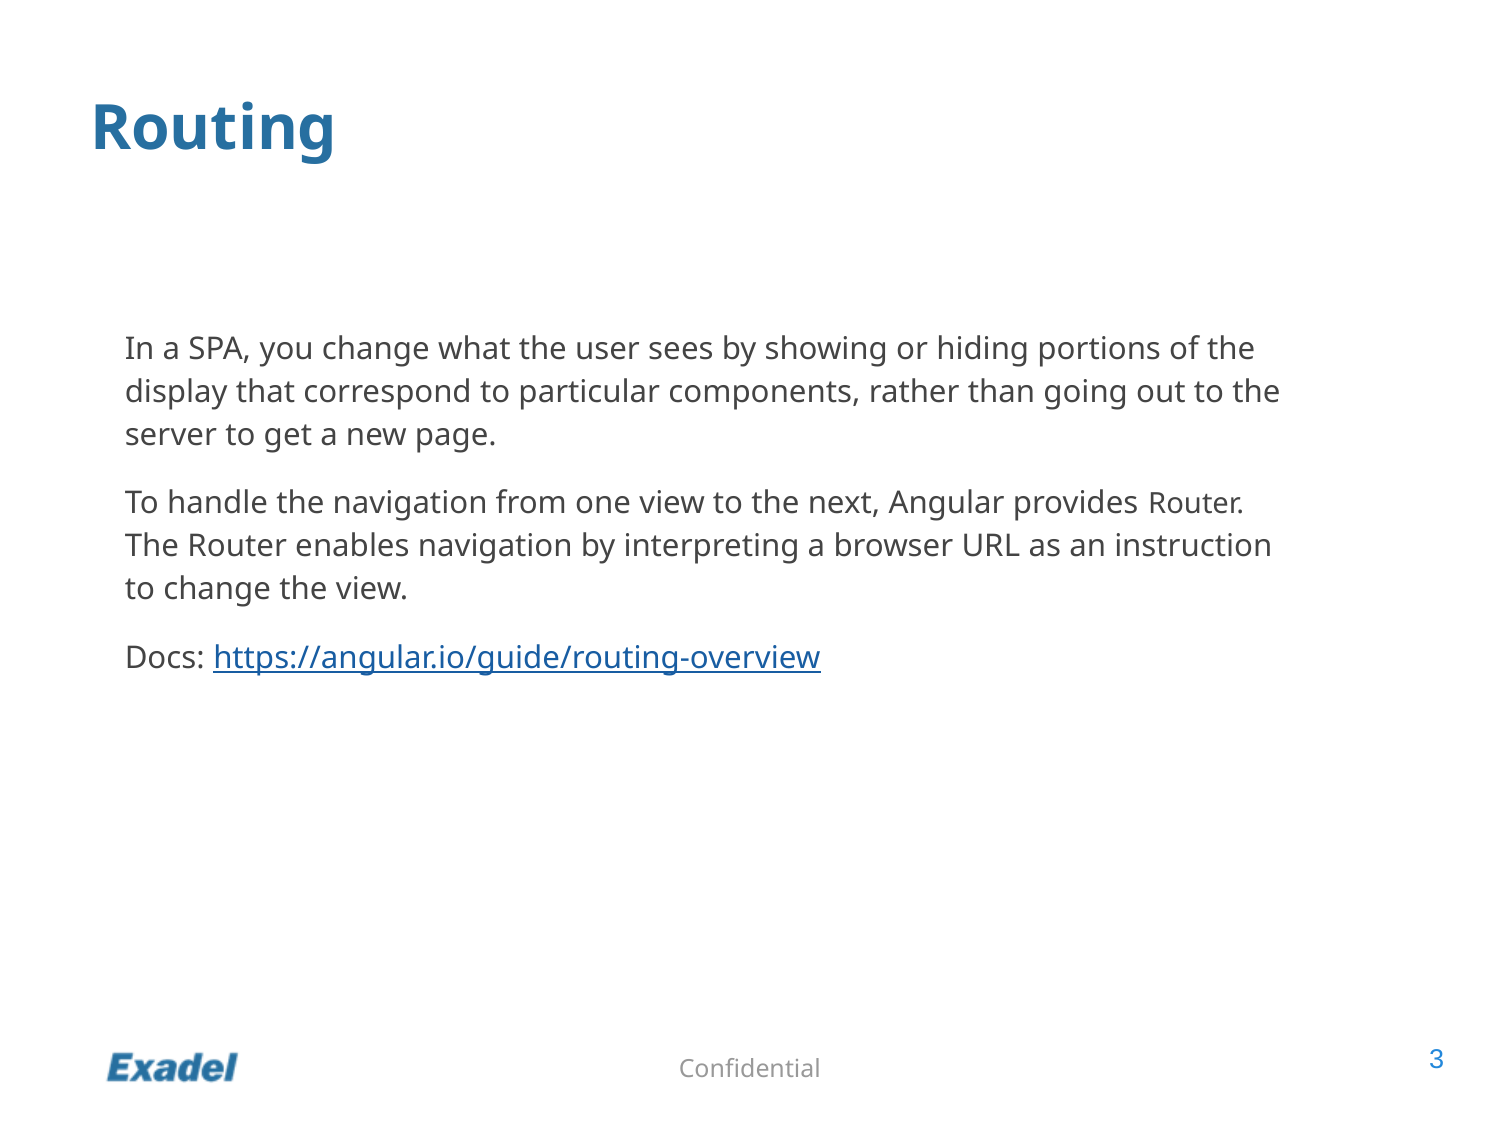

# Routing
In a SPA, you change what the user sees by showing or hiding portions of the display that correspond to particular components, rather than going out to the server to get a new page.
To handle the navigation from one view to the next, Angular provides Router. The Router enables navigation by interpreting a browser URL as an instruction to change the view.
Docs: https://angular.io/guide/routing-overview